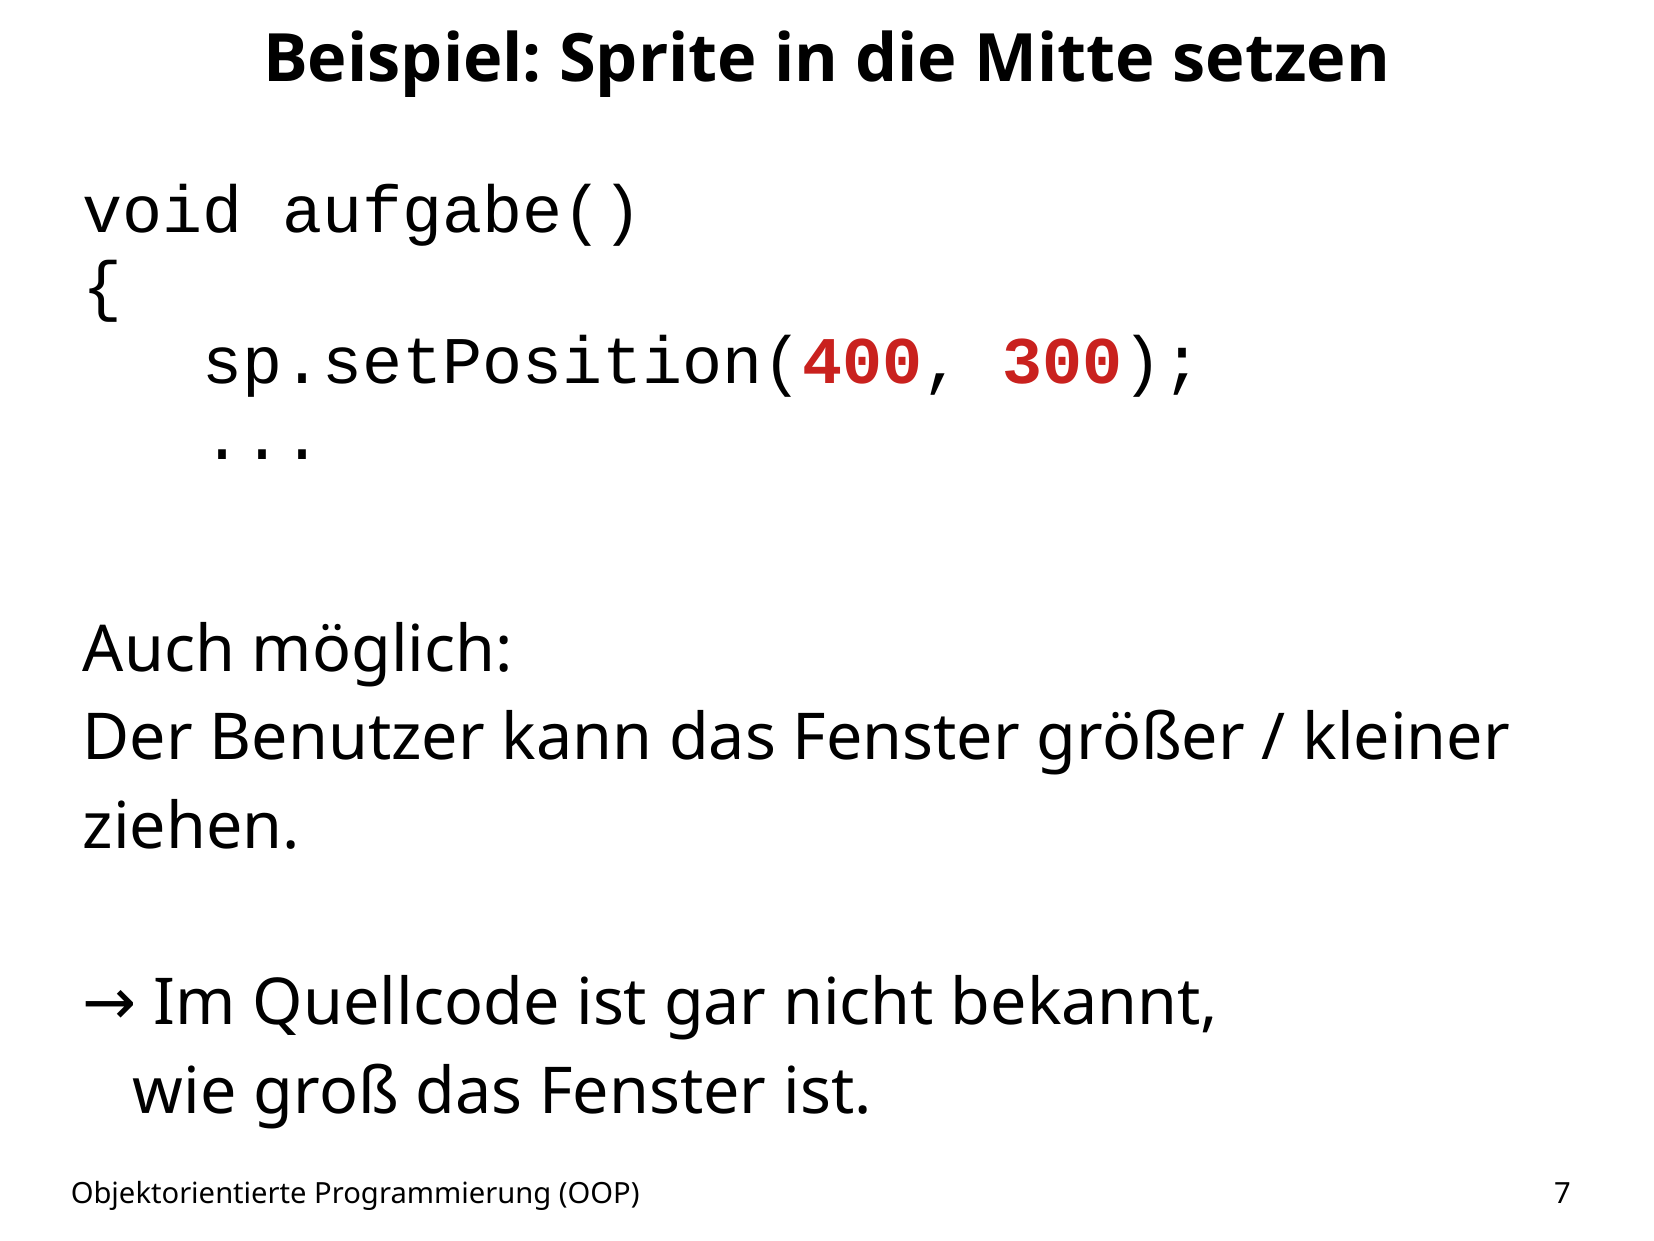

# Beispiel: Sprite in die Mitte setzen
void aufgabe()
{
 sp.setPosition(400, 300);
 ...
Auch möglich:
Der Benutzer kann das Fenster größer / kleiner ziehen.
→ Im Quellcode ist gar nicht bekannt,
 wie groß das Fenster ist.
Objektorientierte Programmierung (OOP)
7